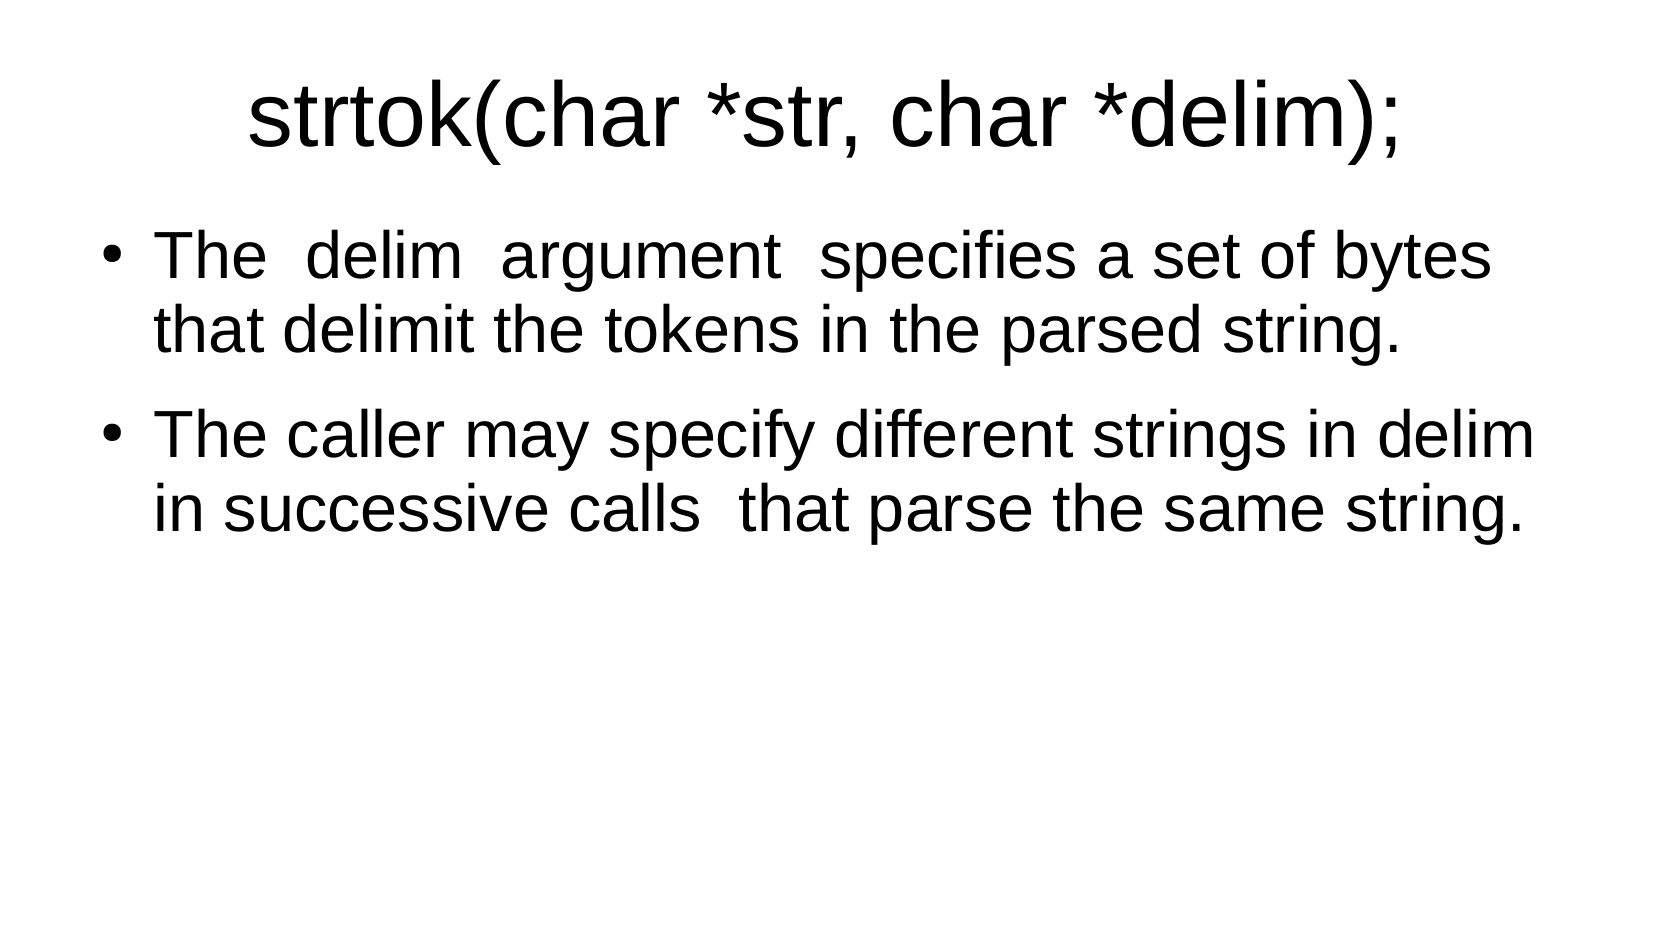

# strtok(char *str, char *delim);
The delim argument specifies a set of bytes that delimit the tokens in the parsed string.
The caller may specify different strings in delim in successive calls that parse the same string.